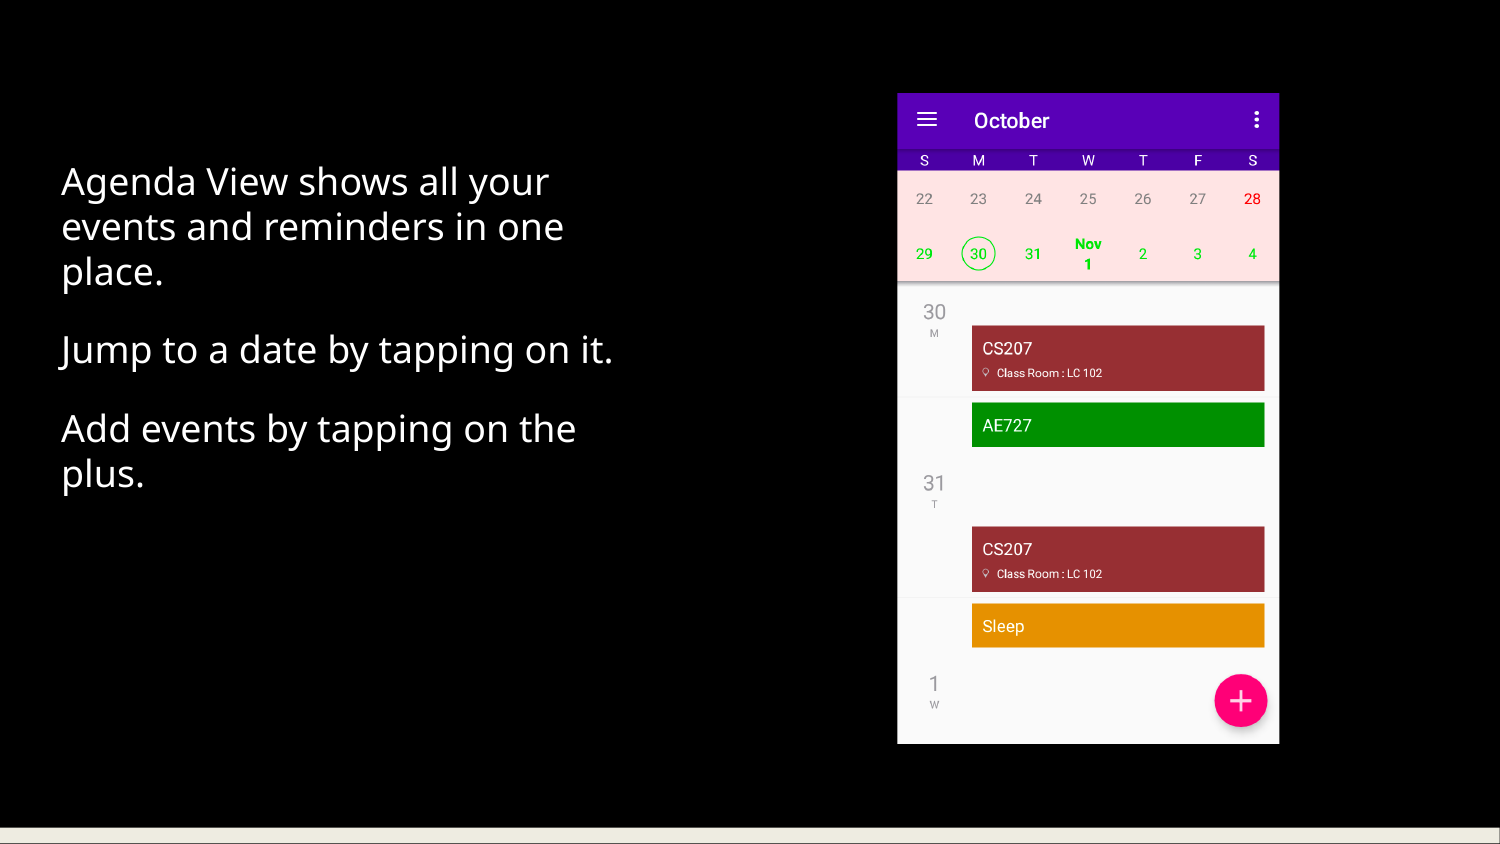

Agenda View shows all your events and reminders in one place.
Jump to a date by tapping on it.
Add events by tapping on the plus.